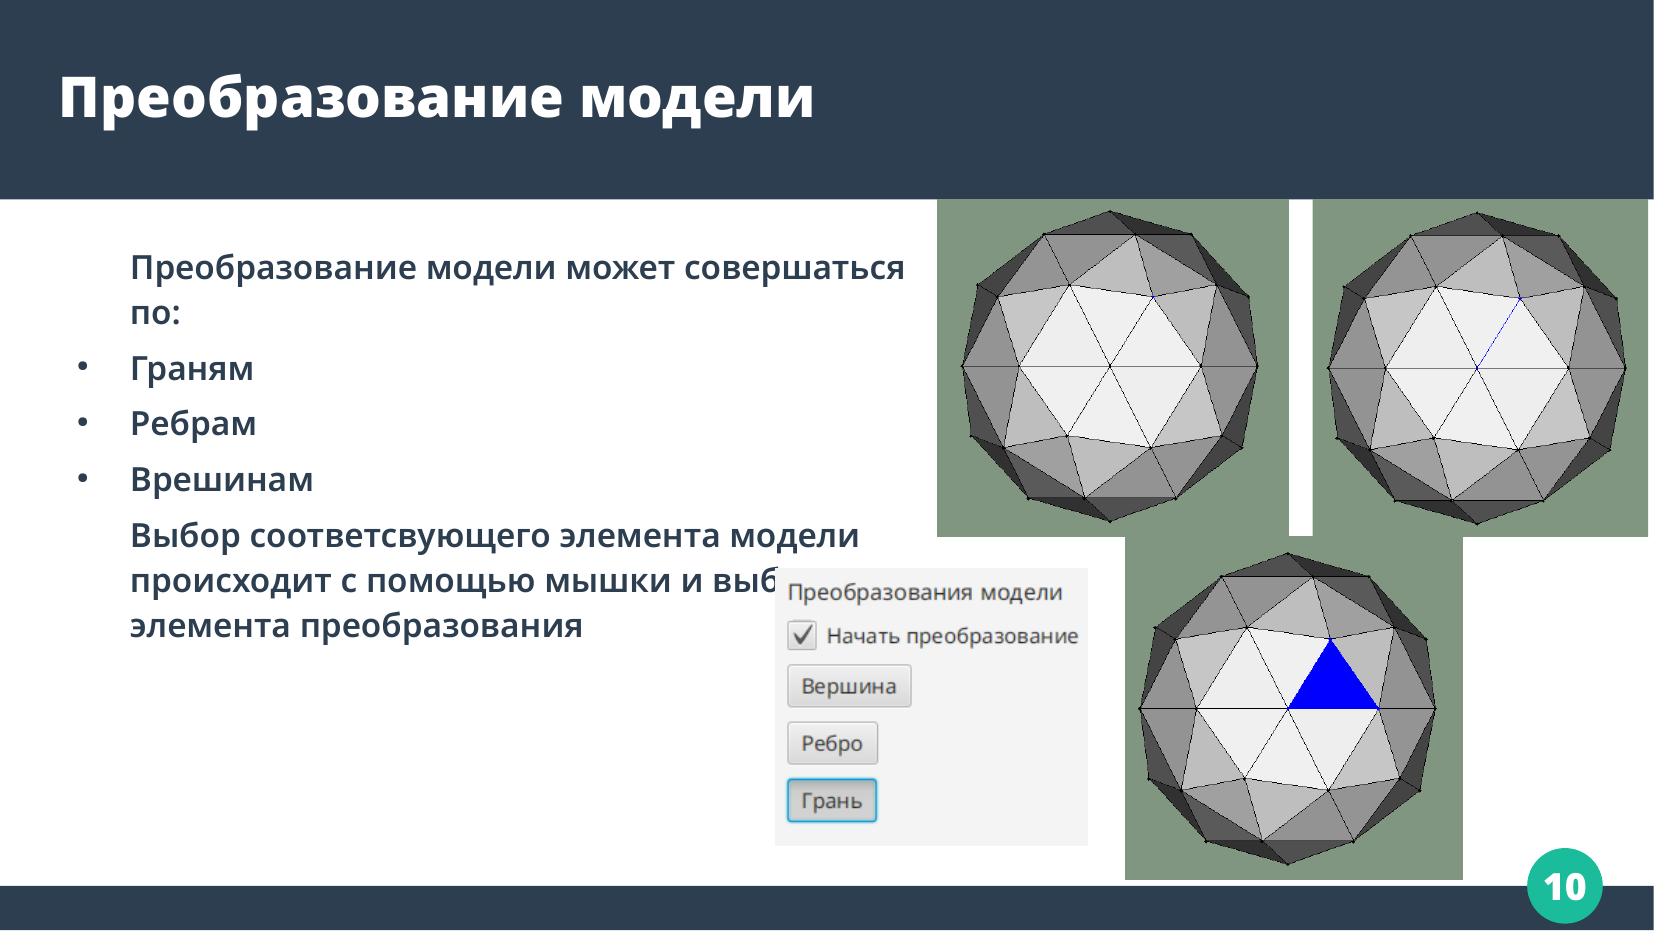

# Преобразование модели
Преобразование модели может совершаться по:
Граням
Ребрам
Врешинам
Выбор соответсвующего элемента модели происходит с помощью мышки и выбора элемента преобразования